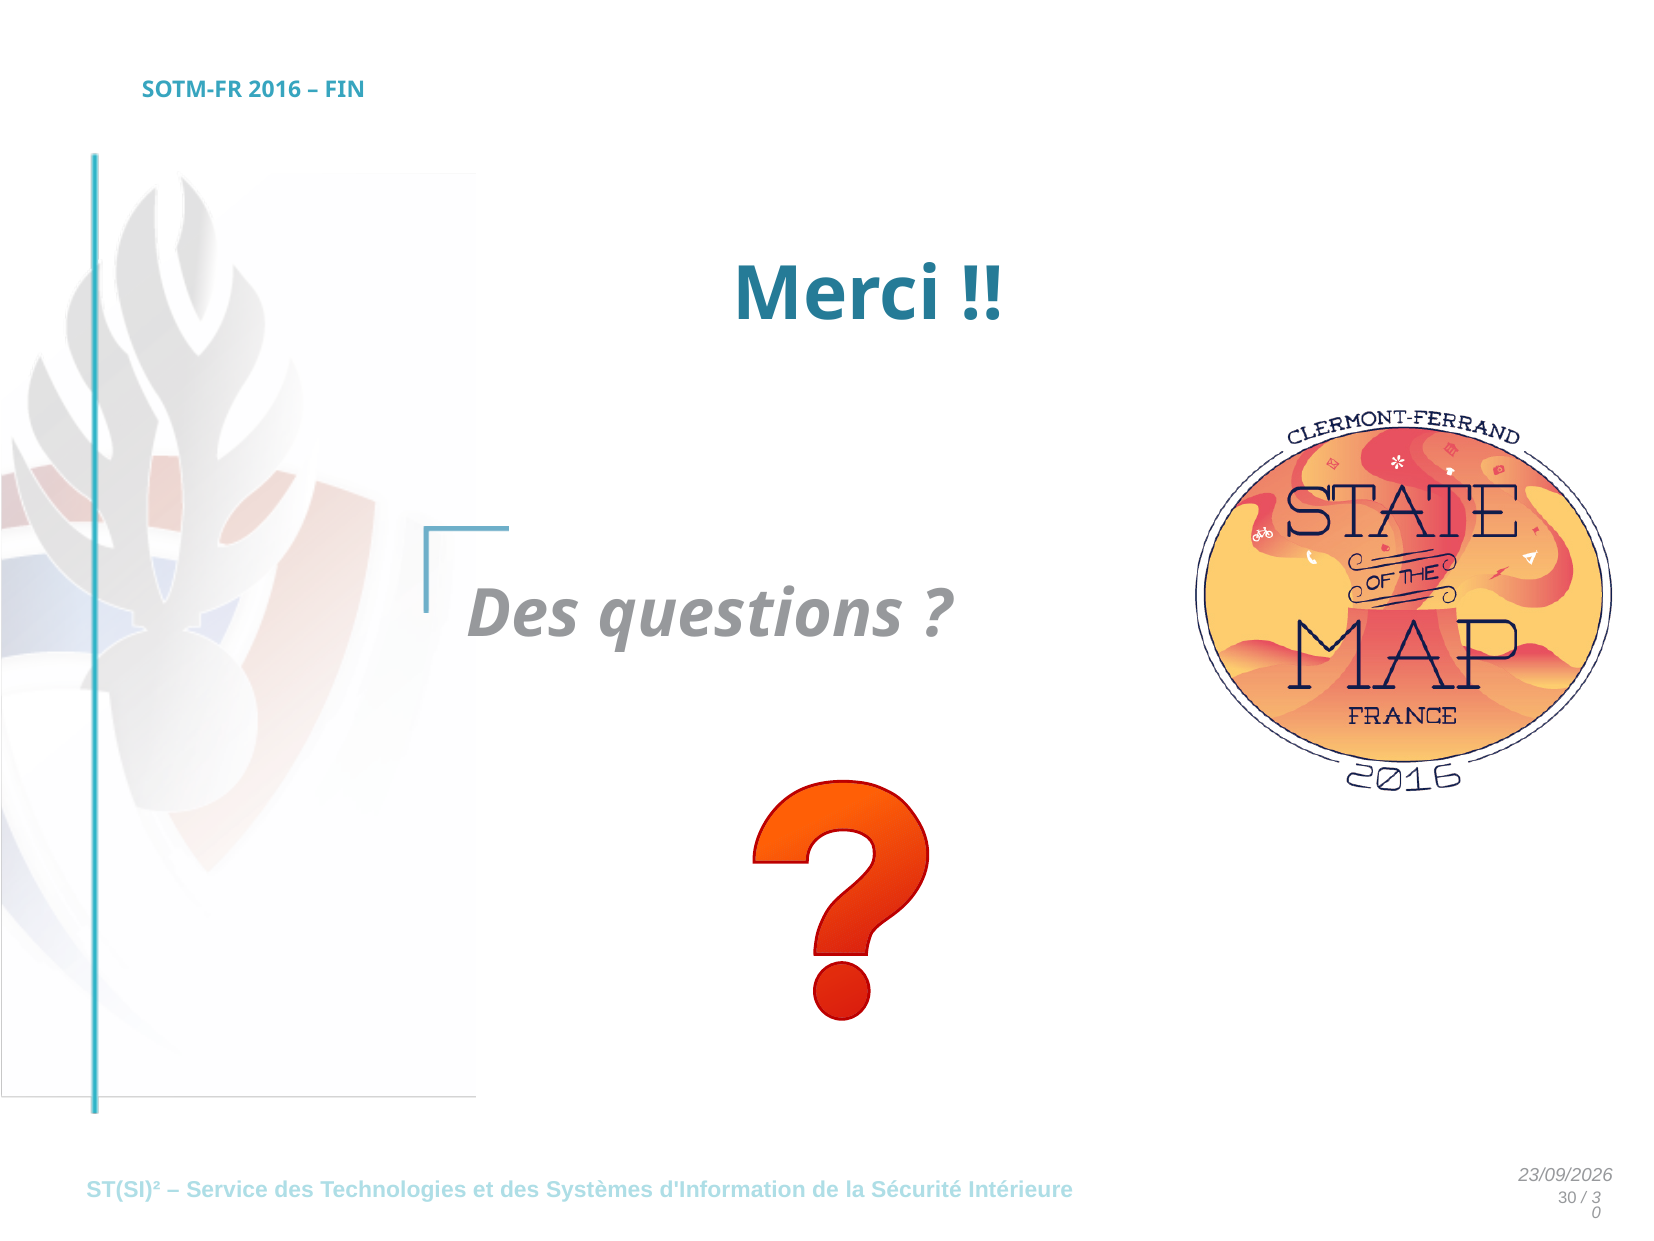

SOTM-FR 2016 – FIN
# Merci !!
Des questions ?